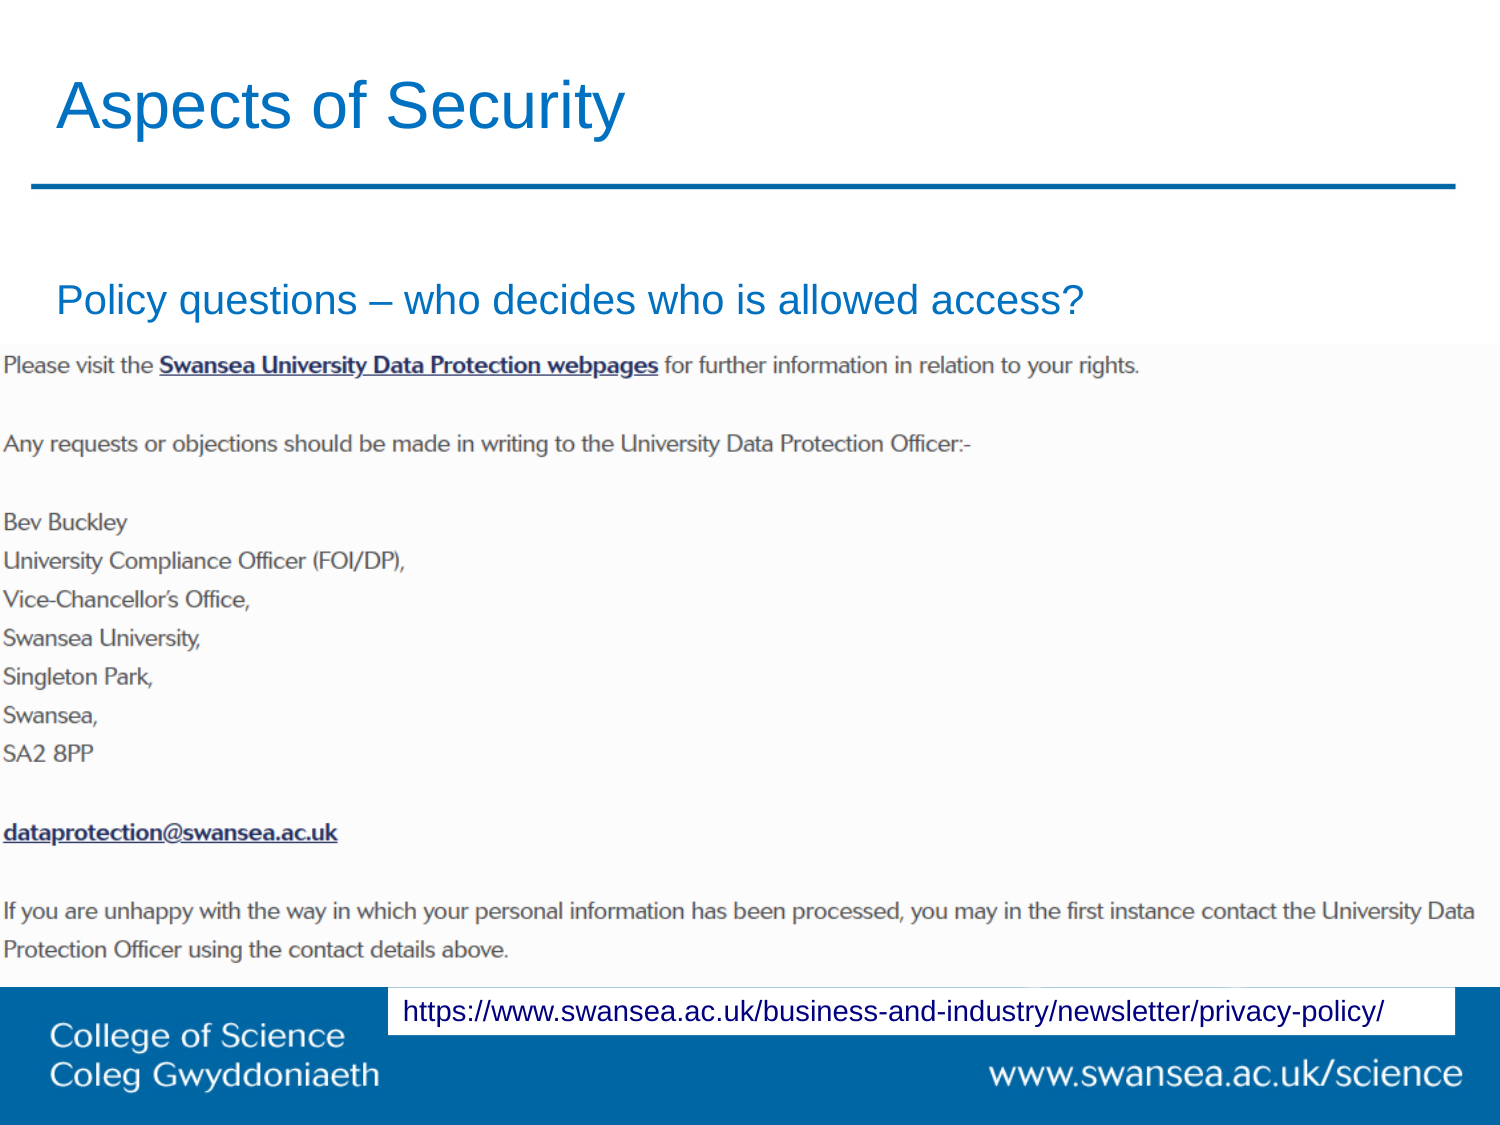

Aspects of Security
Policy questions – who decides who is allowed access?
https://www.swansea.ac.uk/business-and-industry/newsletter/privacy-policy/